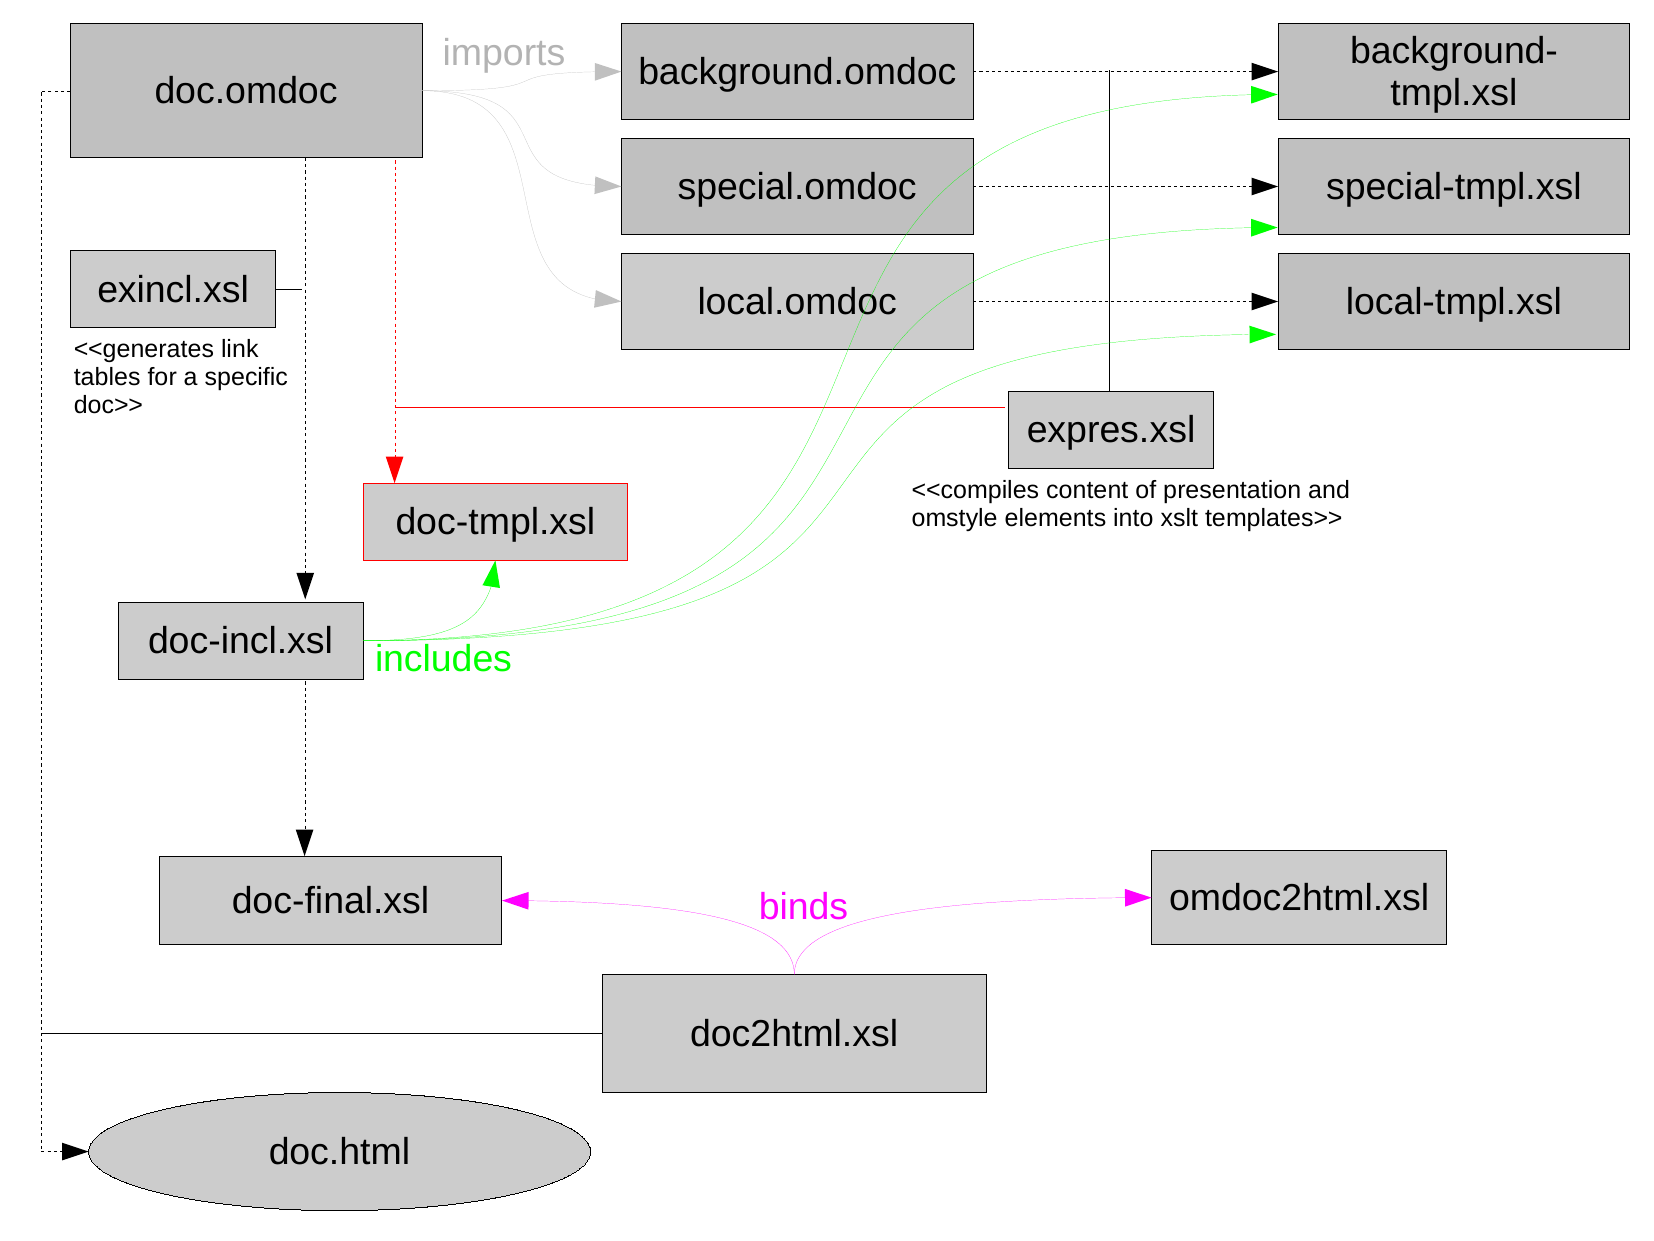

doc.omdoc
imports
background.omdoc
background-
tmpl.xsl
special.omdoc
special-tmpl.xsl
exincl.xsl
local.omdoc
local-tmpl.xsl
<<generates link tables for a specific doc>>
expres.xsl
<<compiles content of presentation and omstyle elements into xslt templates>>
doc-tmpl.xsl
doc-incl.xsl
includes
omdoc2html.xsl
doc-final.xsl
binds
doc2html.xsl
doc.html